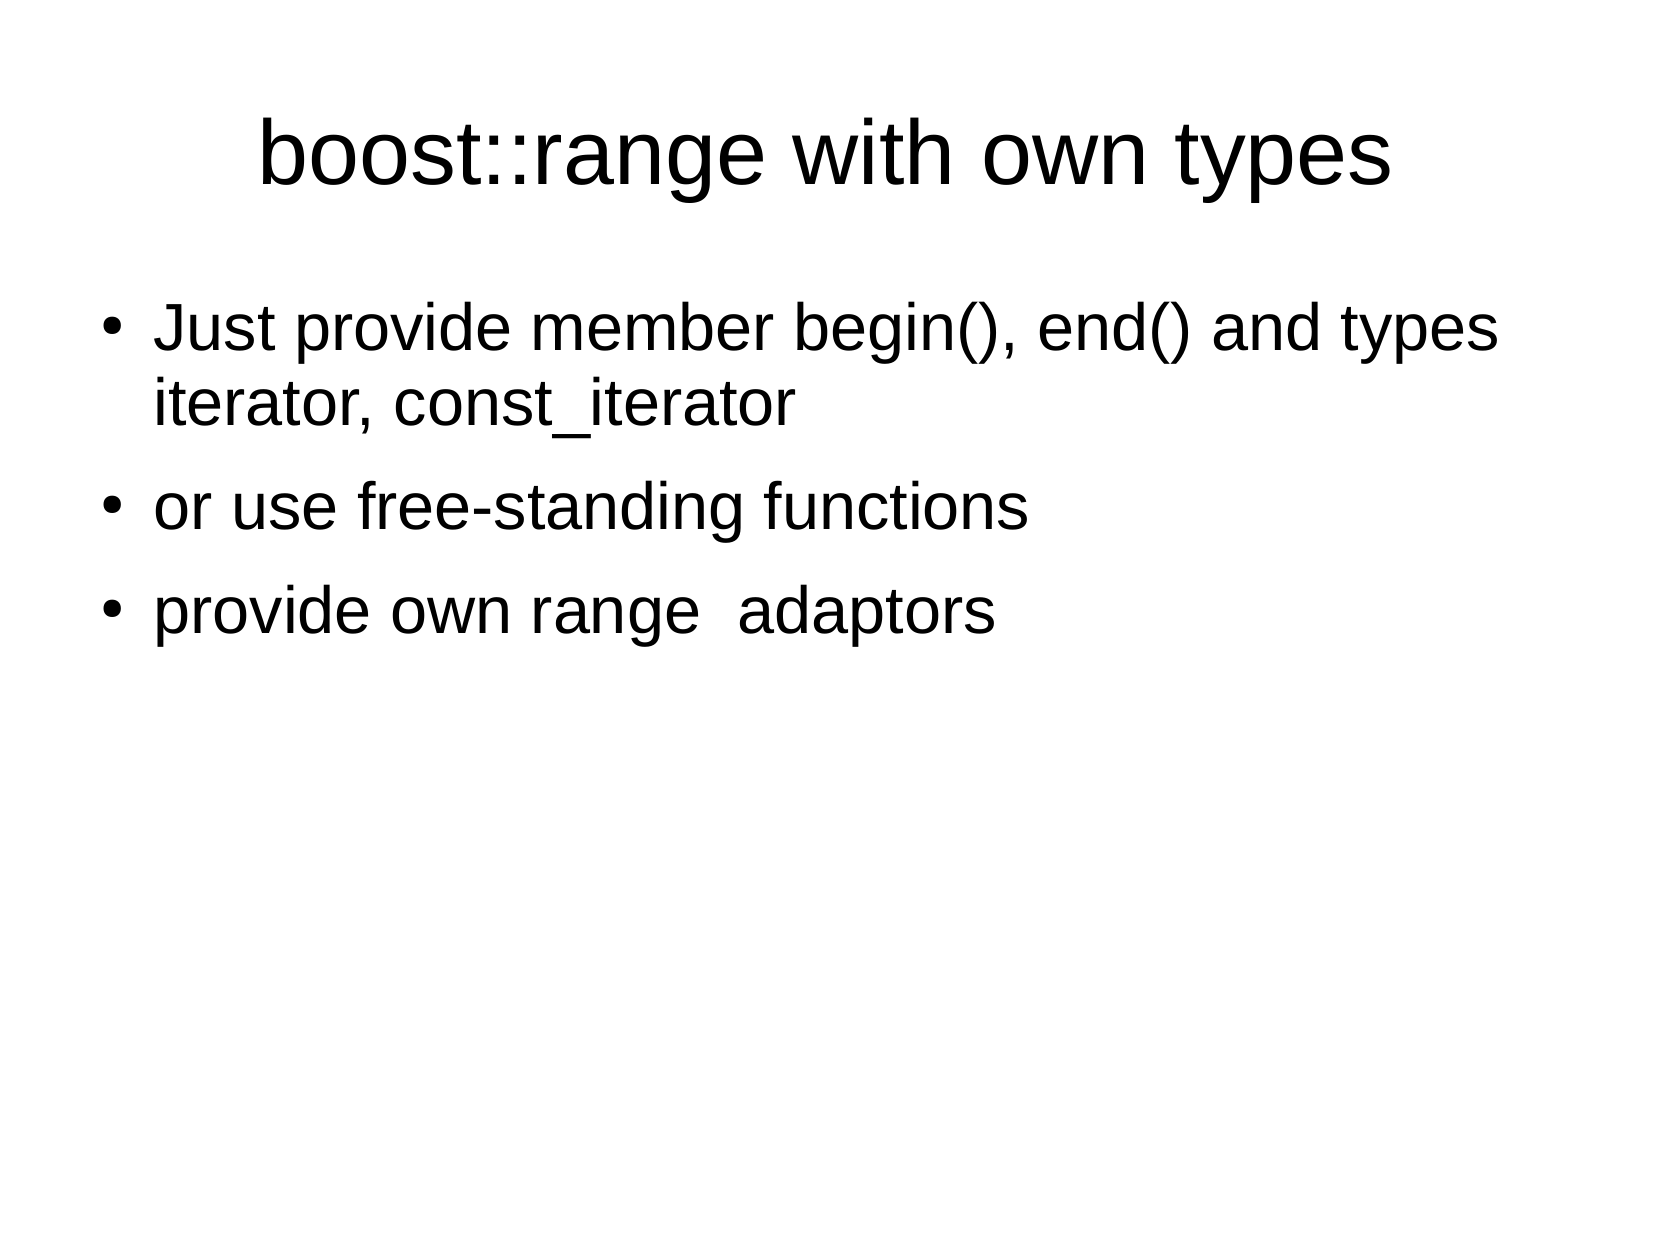

# boost::range with own types
Just provide member begin(), end() and types iterator, const_iterator
or use free-standing functions
provide own range adaptors